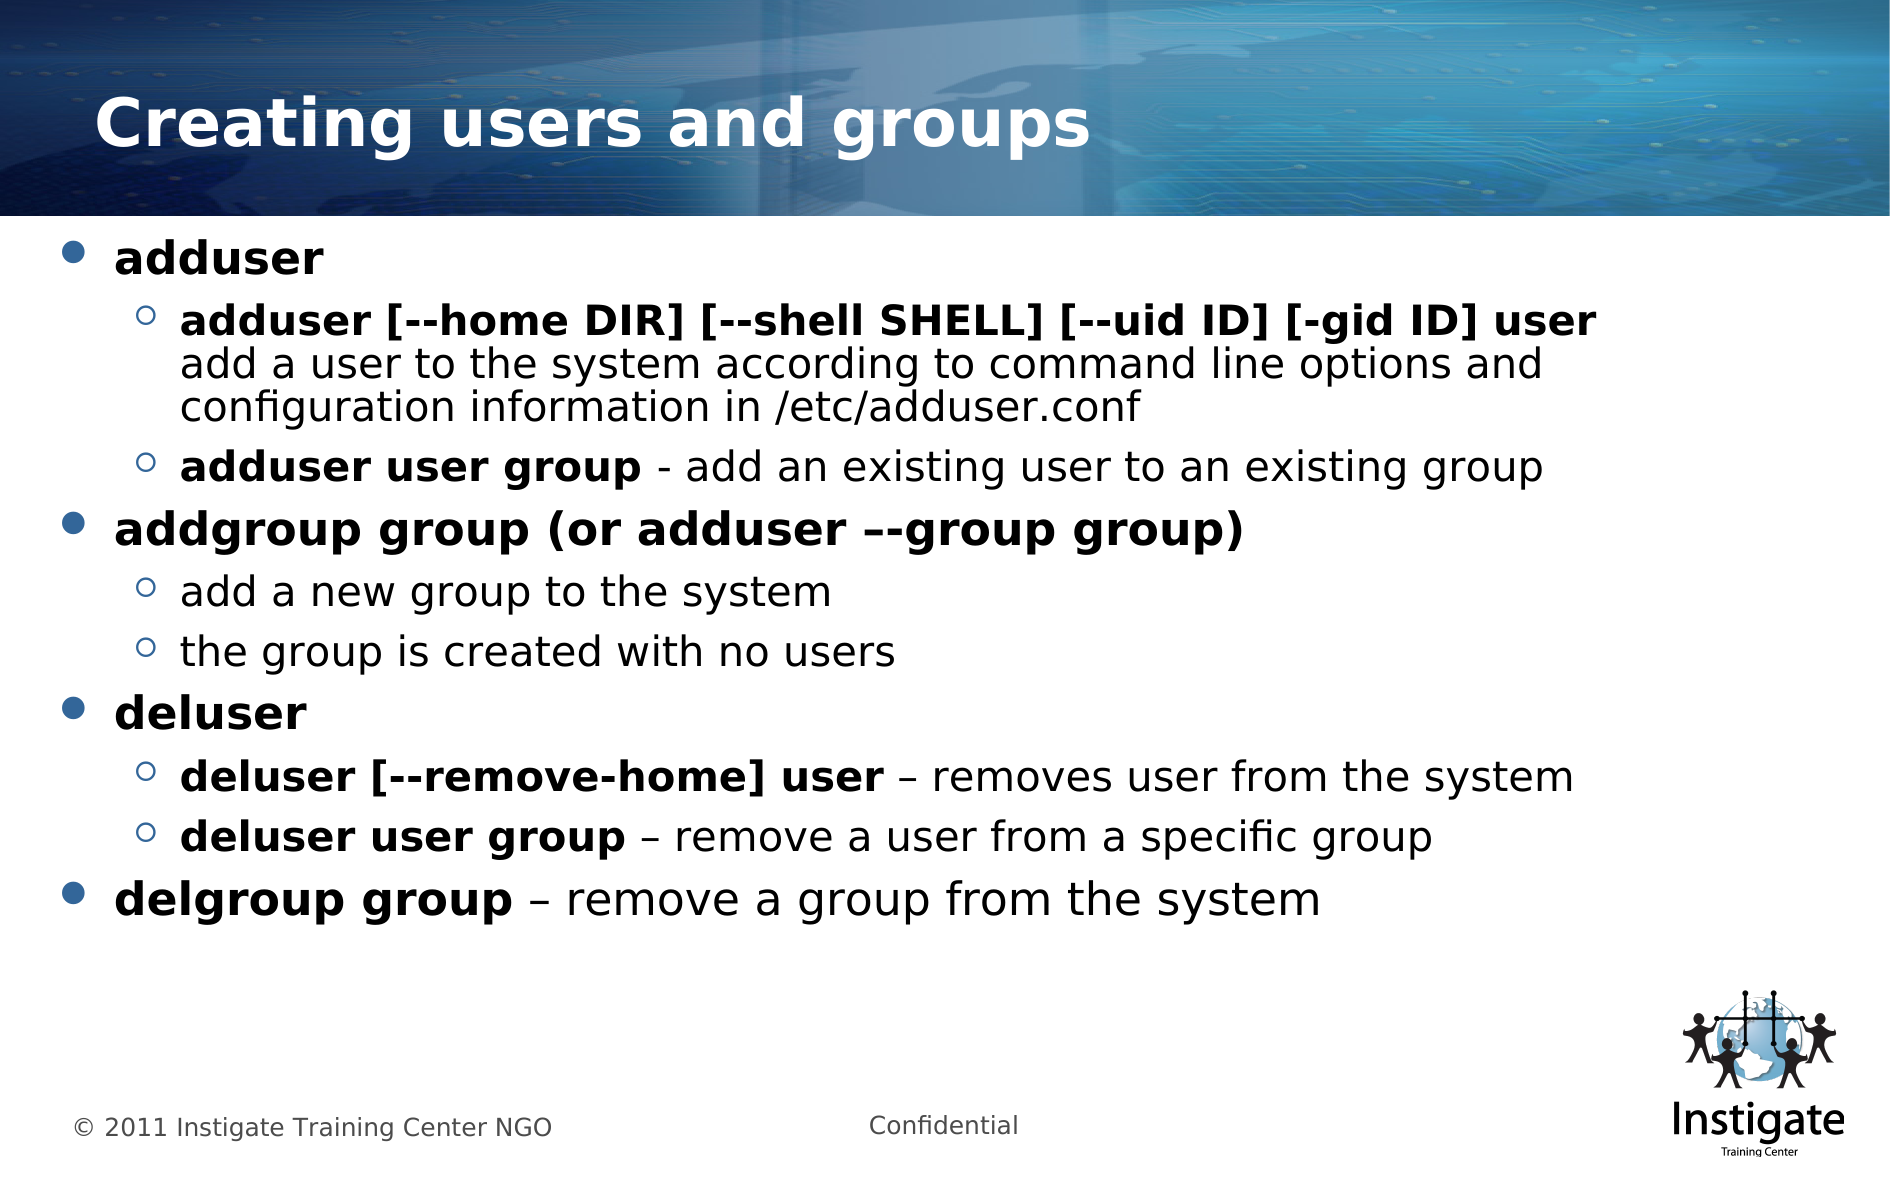

# Creating users and groups
adduser
adduser [--home DIR] [--shell SHELL] [--uid ID] [-gid ID] user
add a user to the system according to command line options and configuration information in /etc/adduser.conf
adduser user group - add an existing user to an existing group
addgroup group (or adduser –-group group)
add a new group to the system
the group is created with no users
deluser
deluser [--remove-home] user – removes user from the system
deluser user group – remove a user from a specific group
delgroup group – remove a group from the system